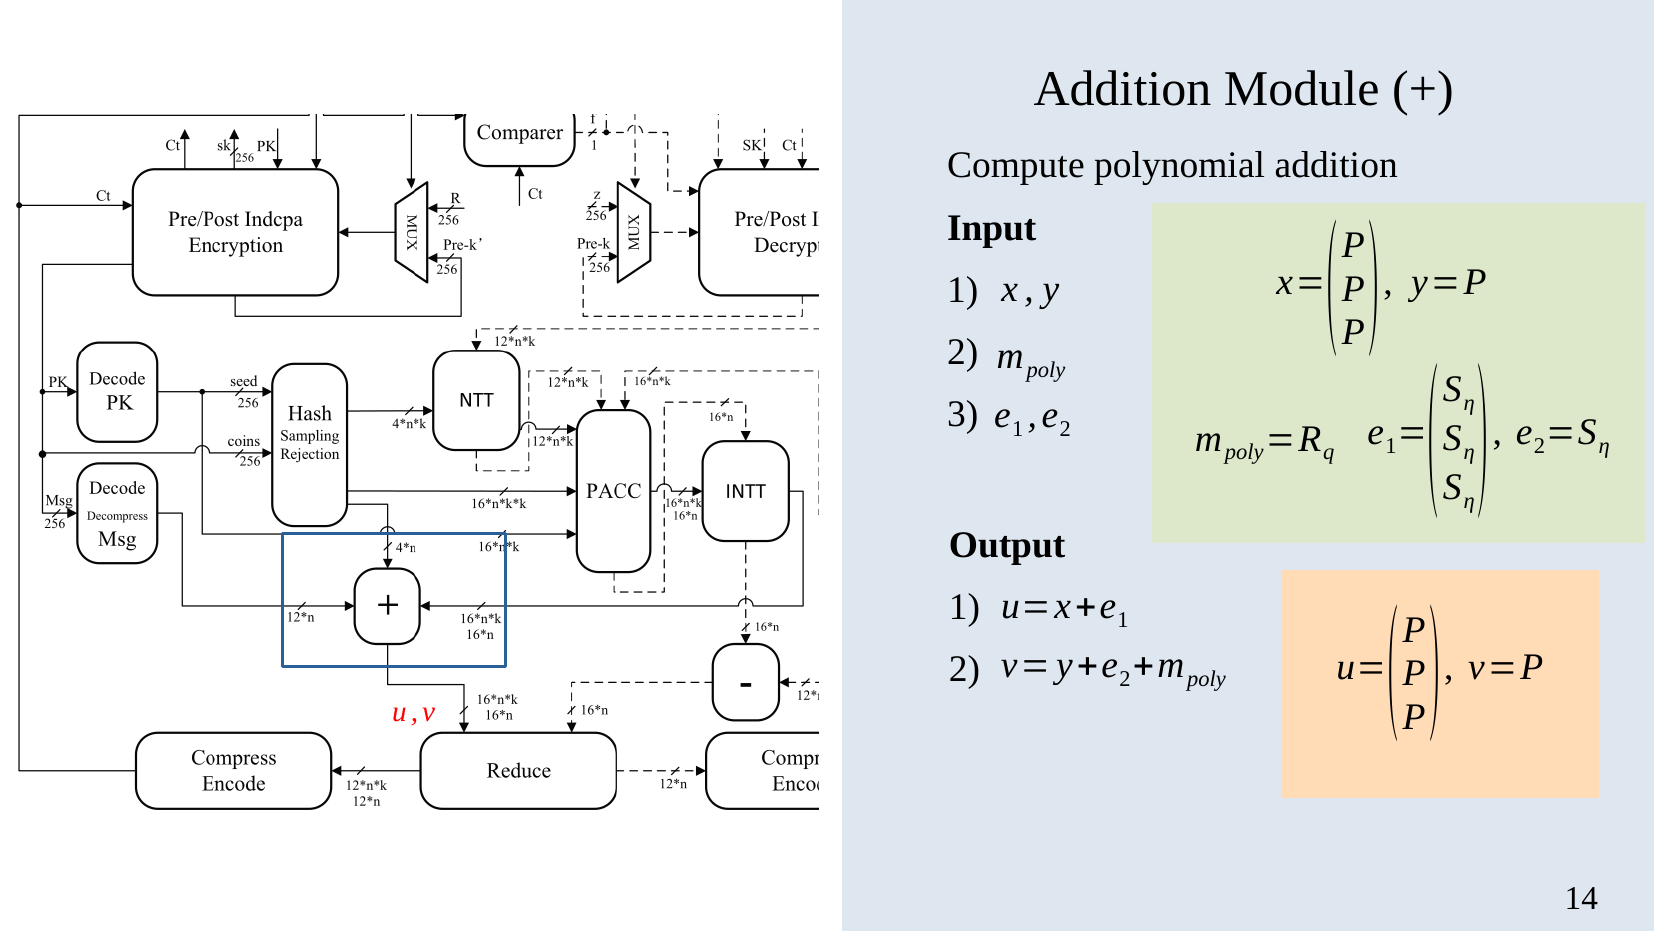

Addition Module (+)
Compute polynomial addition
Input
Output
14